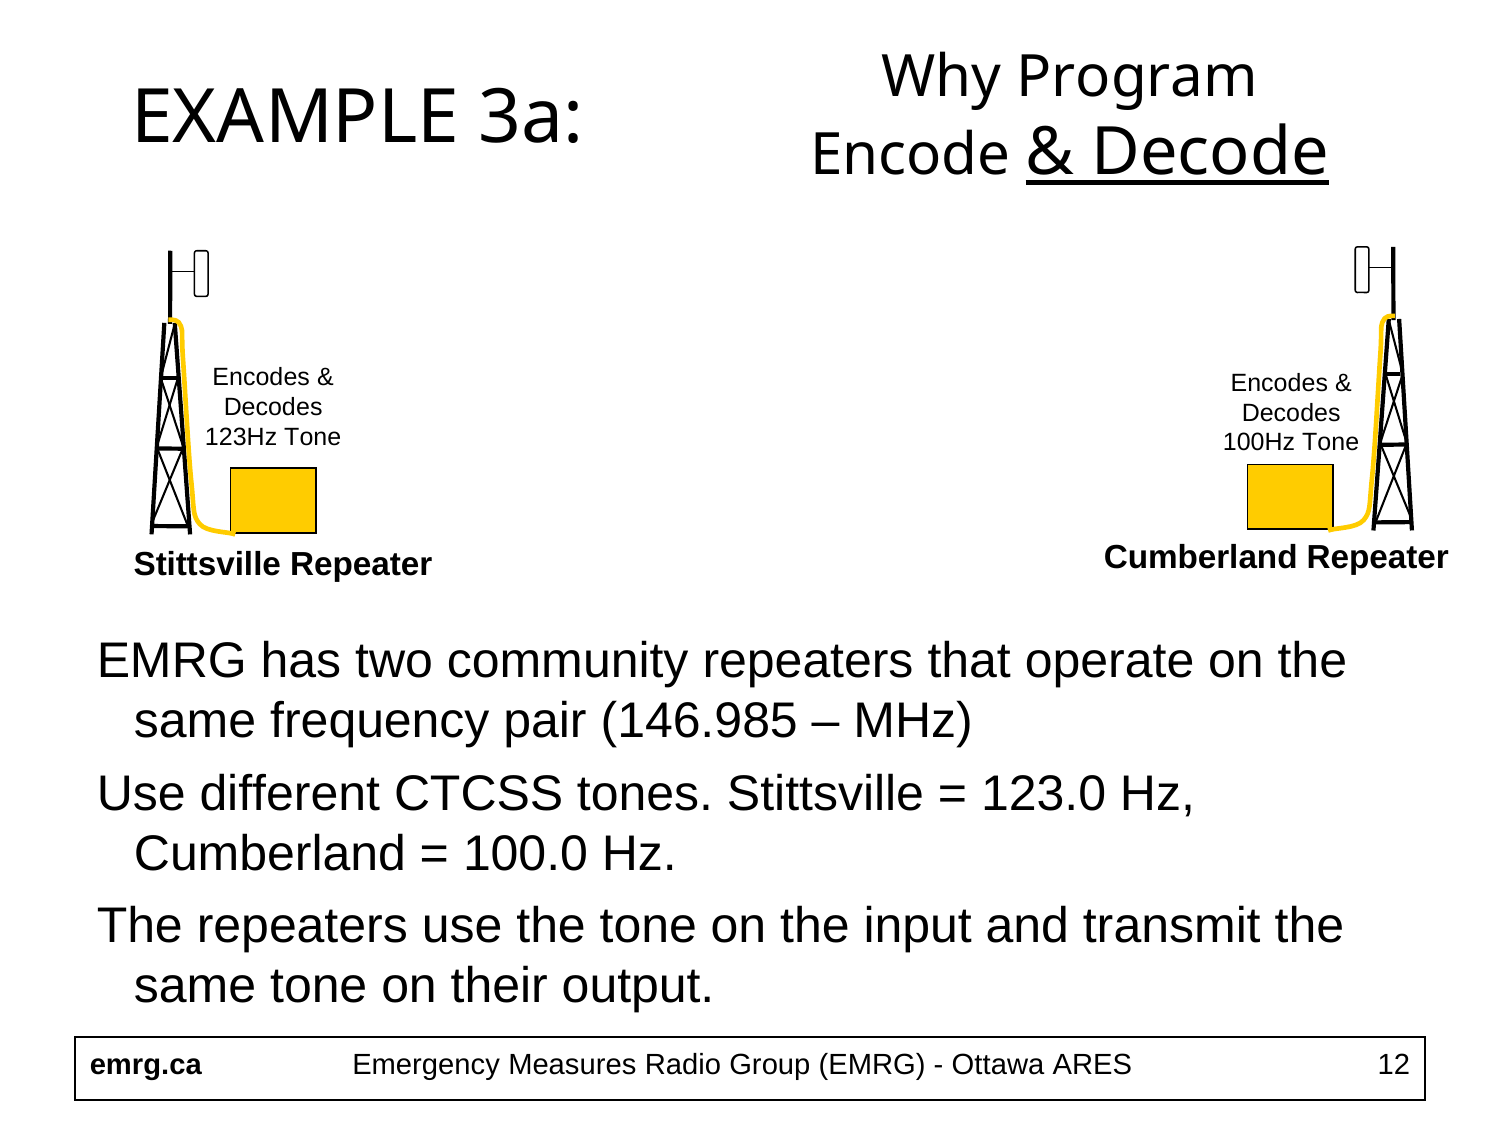

# EXAMPLE 3a:
Why Program
Encode & Decode
Encodes & Decodes 123Hz Tone
Encodes & Decodes 100Hz Tone
Cumberland Repeater
Stittsville Repeater
EMRG has two community repeaters that operate on the same frequency pair (146.985 – MHz)
Use different CTCSS tones. Stittsville = 123.0 Hz, Cumberland = 100.0 Hz.
The repeaters use the tone on the input and transmit the same tone on their output.
Emergency Measures Radio Group (EMRG) - Ottawa ARES